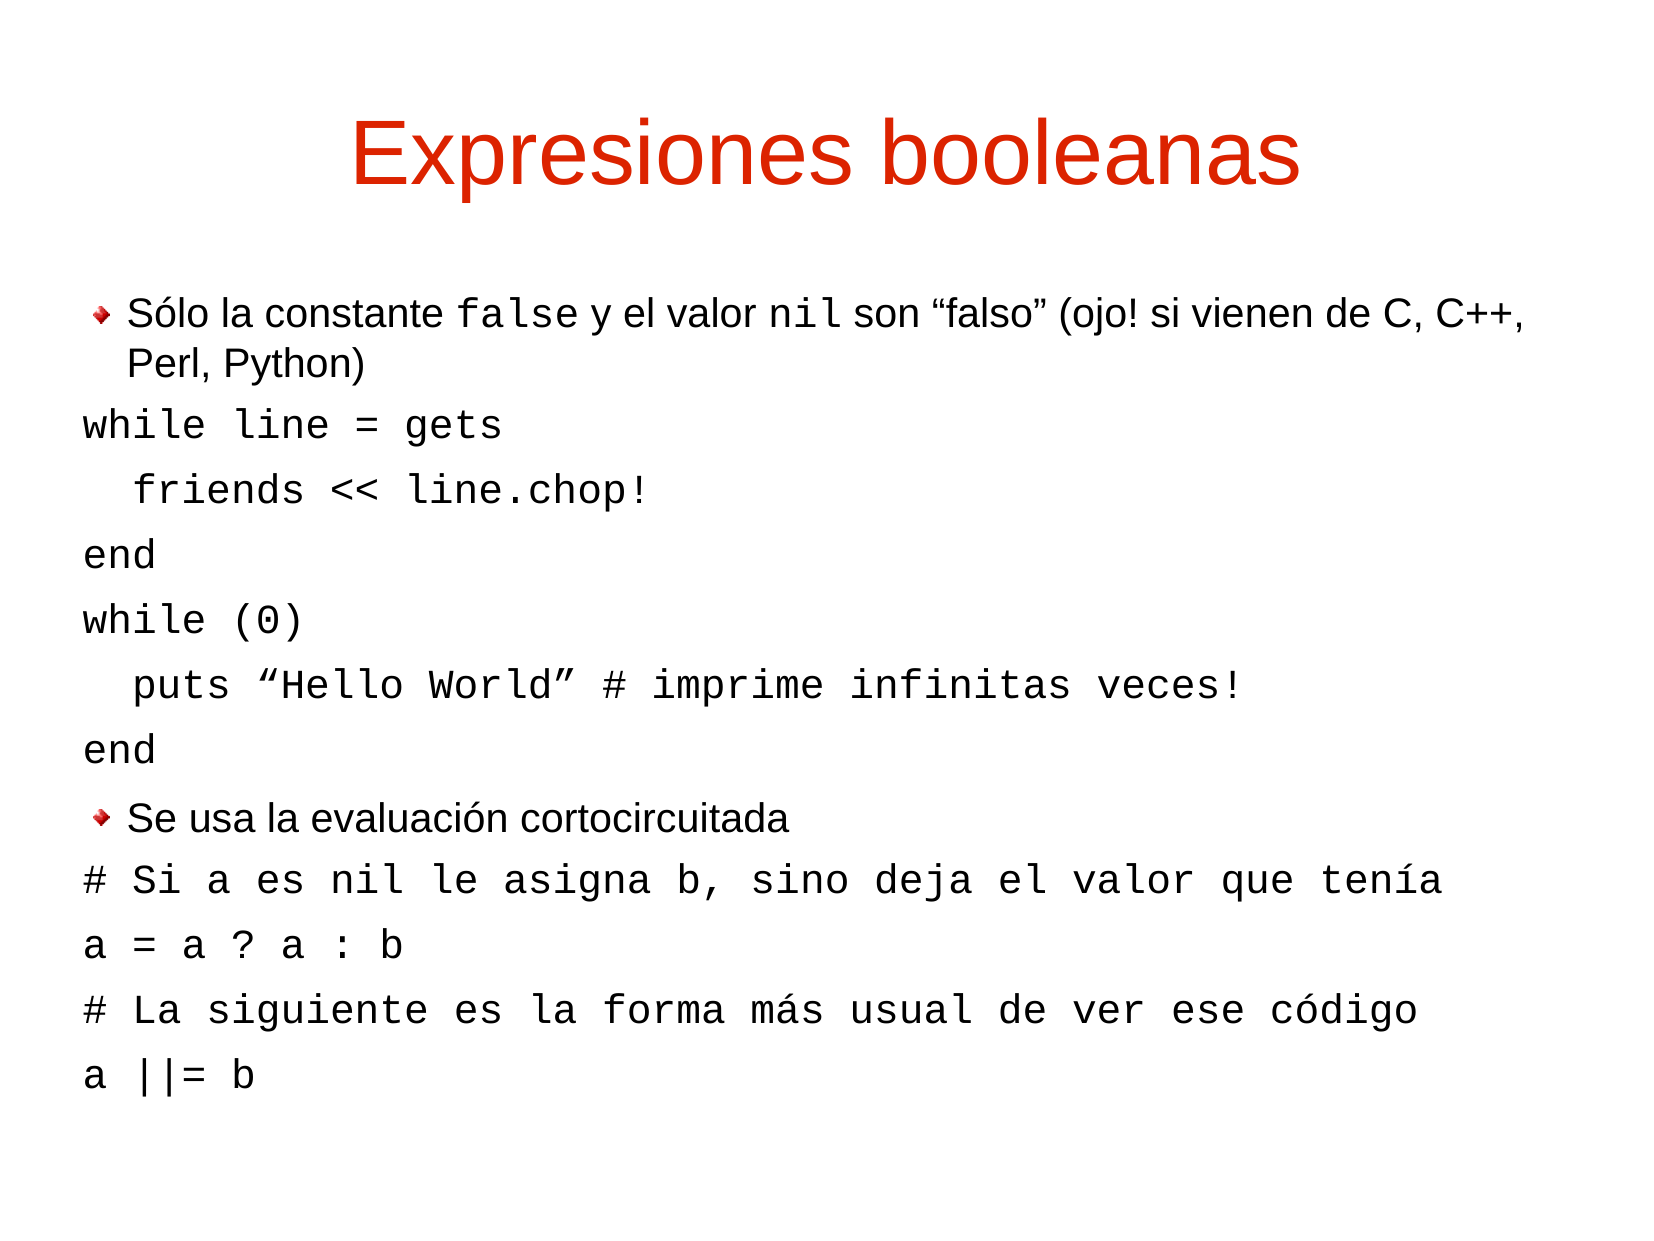

# Expresiones booleanas
Sólo la constante false y el valor nil son “falso” (ojo! si vienen de C, C++, Perl, Python)
while line = gets
 friends << line.chop!
end
while (0)
 puts “Hello World” # imprime infinitas veces!
end
Se usa la evaluación cortocircuitada
# Si a es nil le asigna b, sino deja el valor que tenía
a = a ? a : b
# La siguiente es la forma más usual de ver ese código
a ||= b